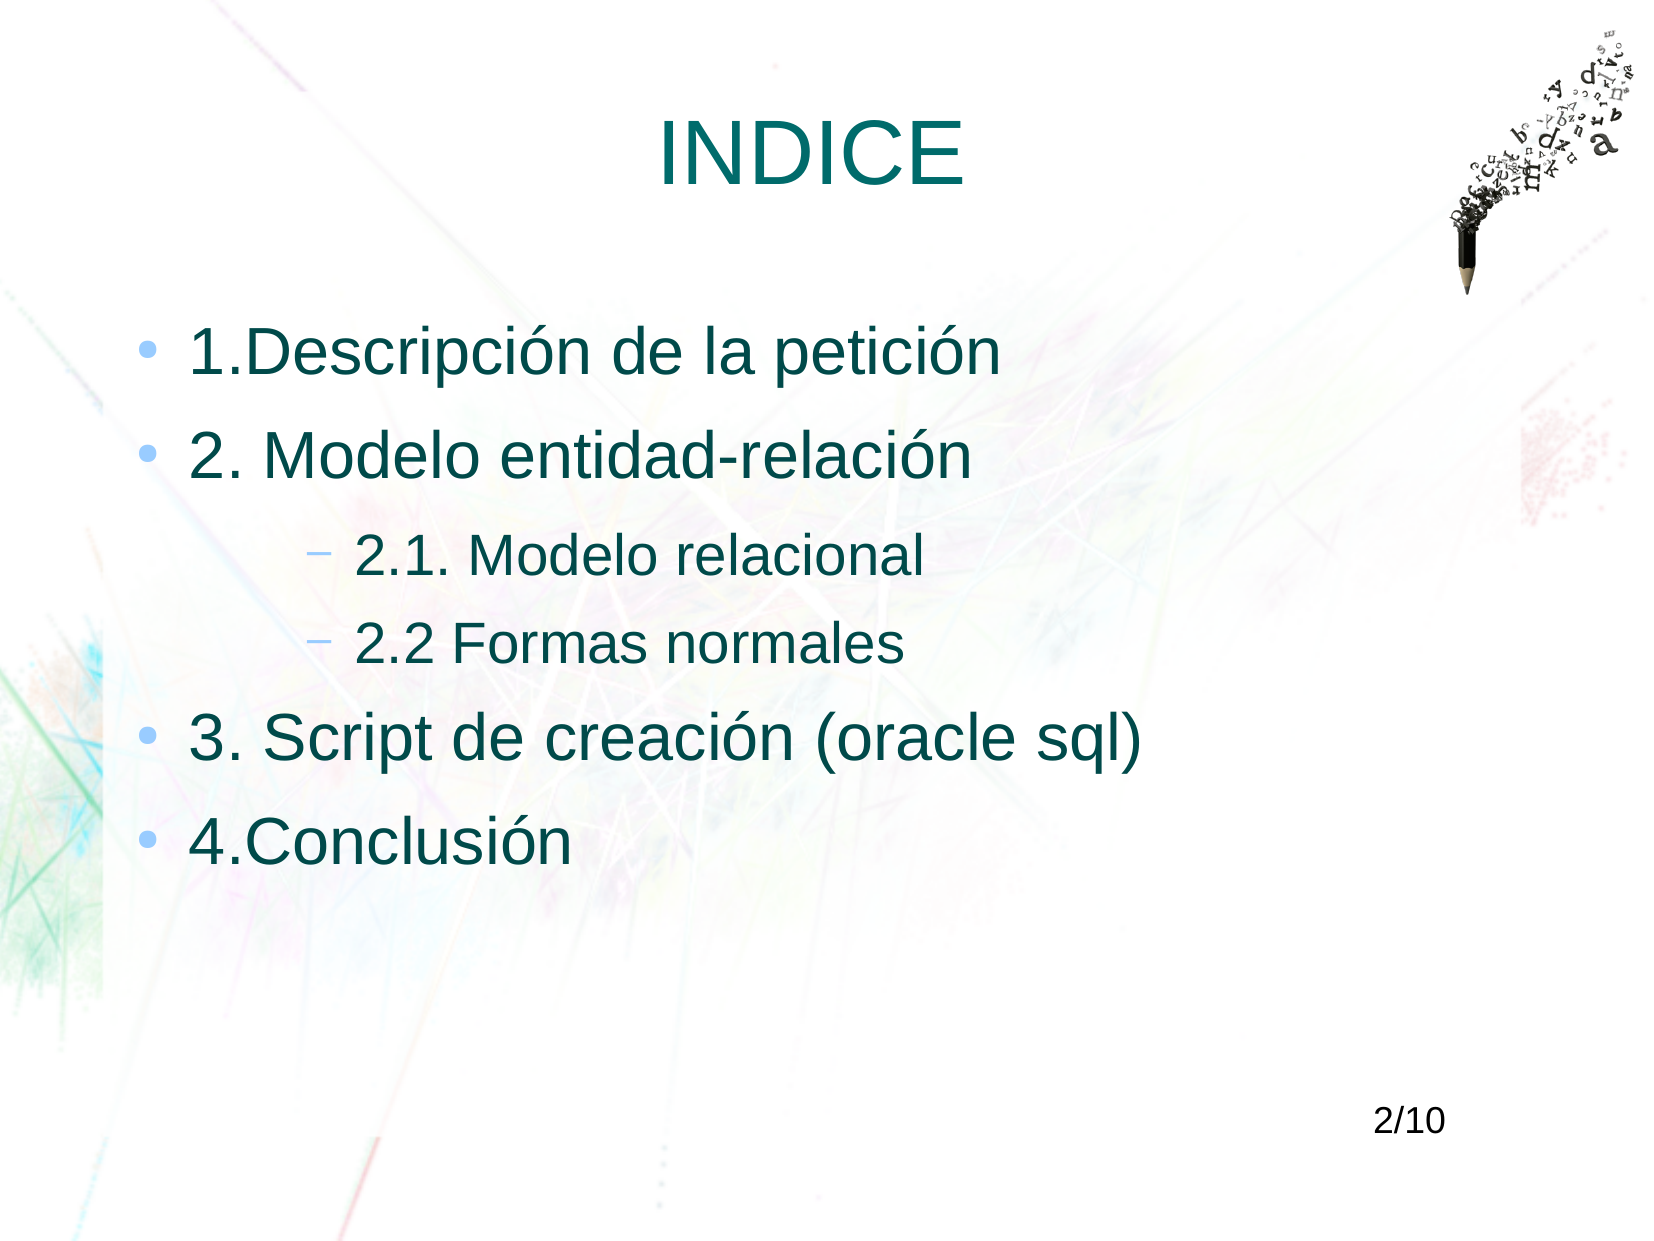

# INDICE
1.Descripción de la petición
2. Modelo entidad-relación
2.1. Modelo relacional
2.2 Formas normales
3. Script de creación (oracle sql)
4.Conclusión
2/10